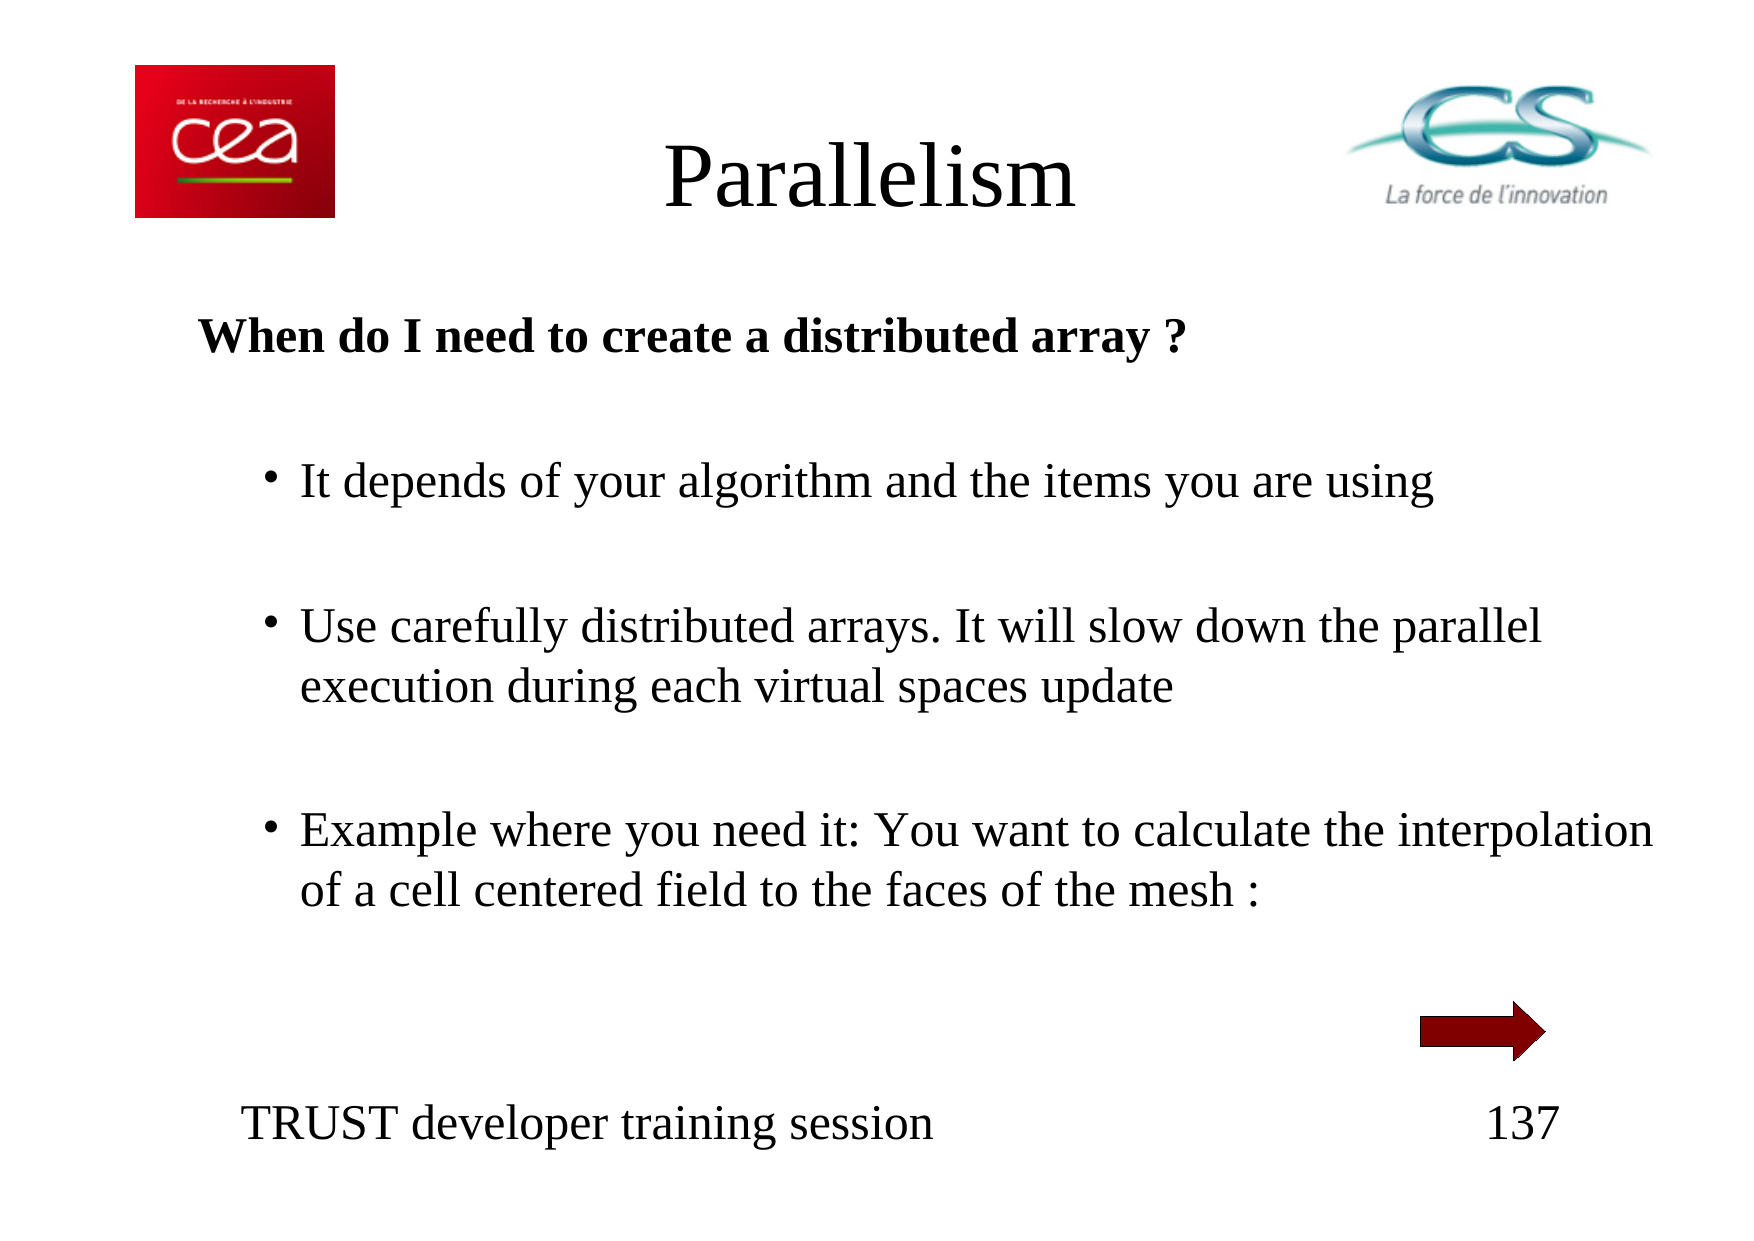

# Parallelism
When do I need to create a distributed array ?
It depends of your algorithm and the items you are using
Use carefully distributed arrays. It will slow down the parallel execution during each virtual spaces update
Example where you need it: You want to calculate the interpolation of a cell centered field to the faces of the mesh :
TRUST developer training session
137